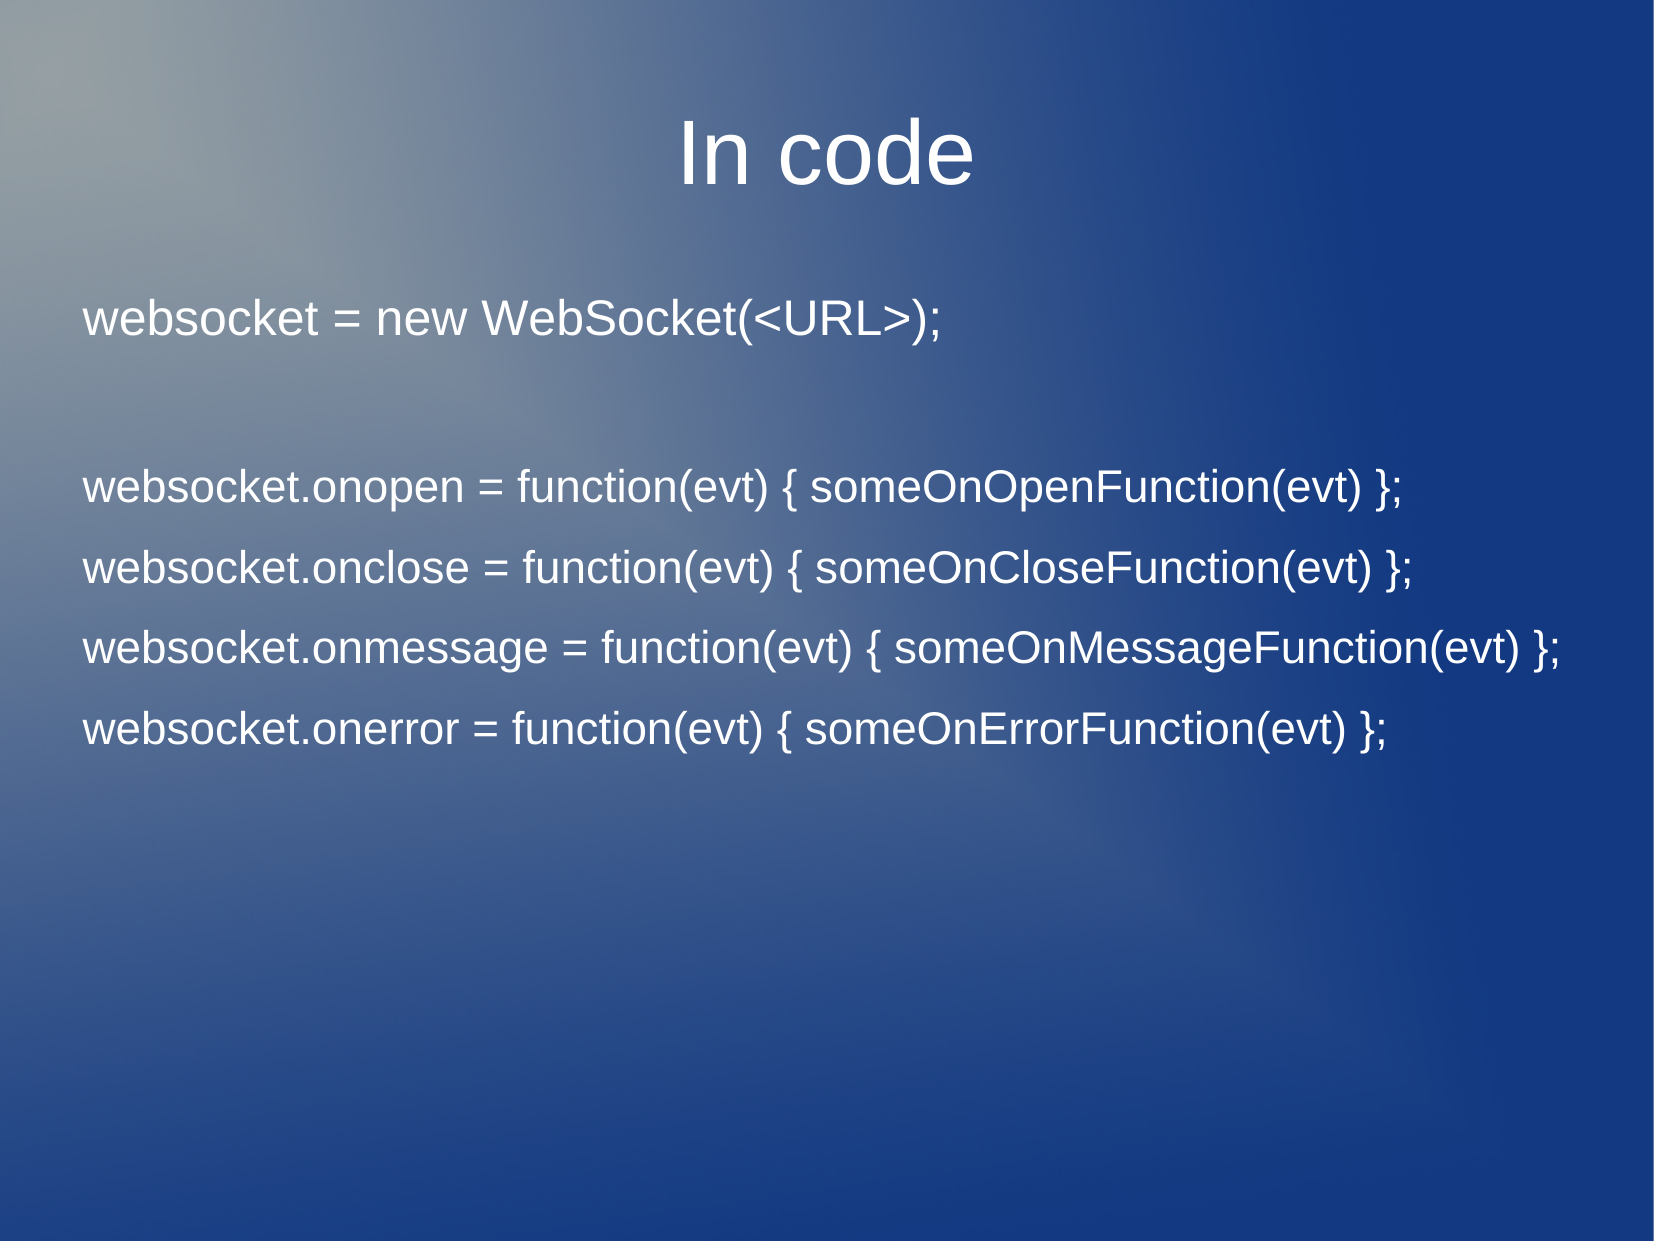

# In code
websocket = new WebSocket(<URL>);
websocket.onopen = function(evt) { someOnOpenFunction(evt) };
websocket.onclose = function(evt) { someOnCloseFunction(evt) };
websocket.onmessage = function(evt) { someOnMessageFunction(evt) };
websocket.onerror = function(evt) { someOnErrorFunction(evt) };